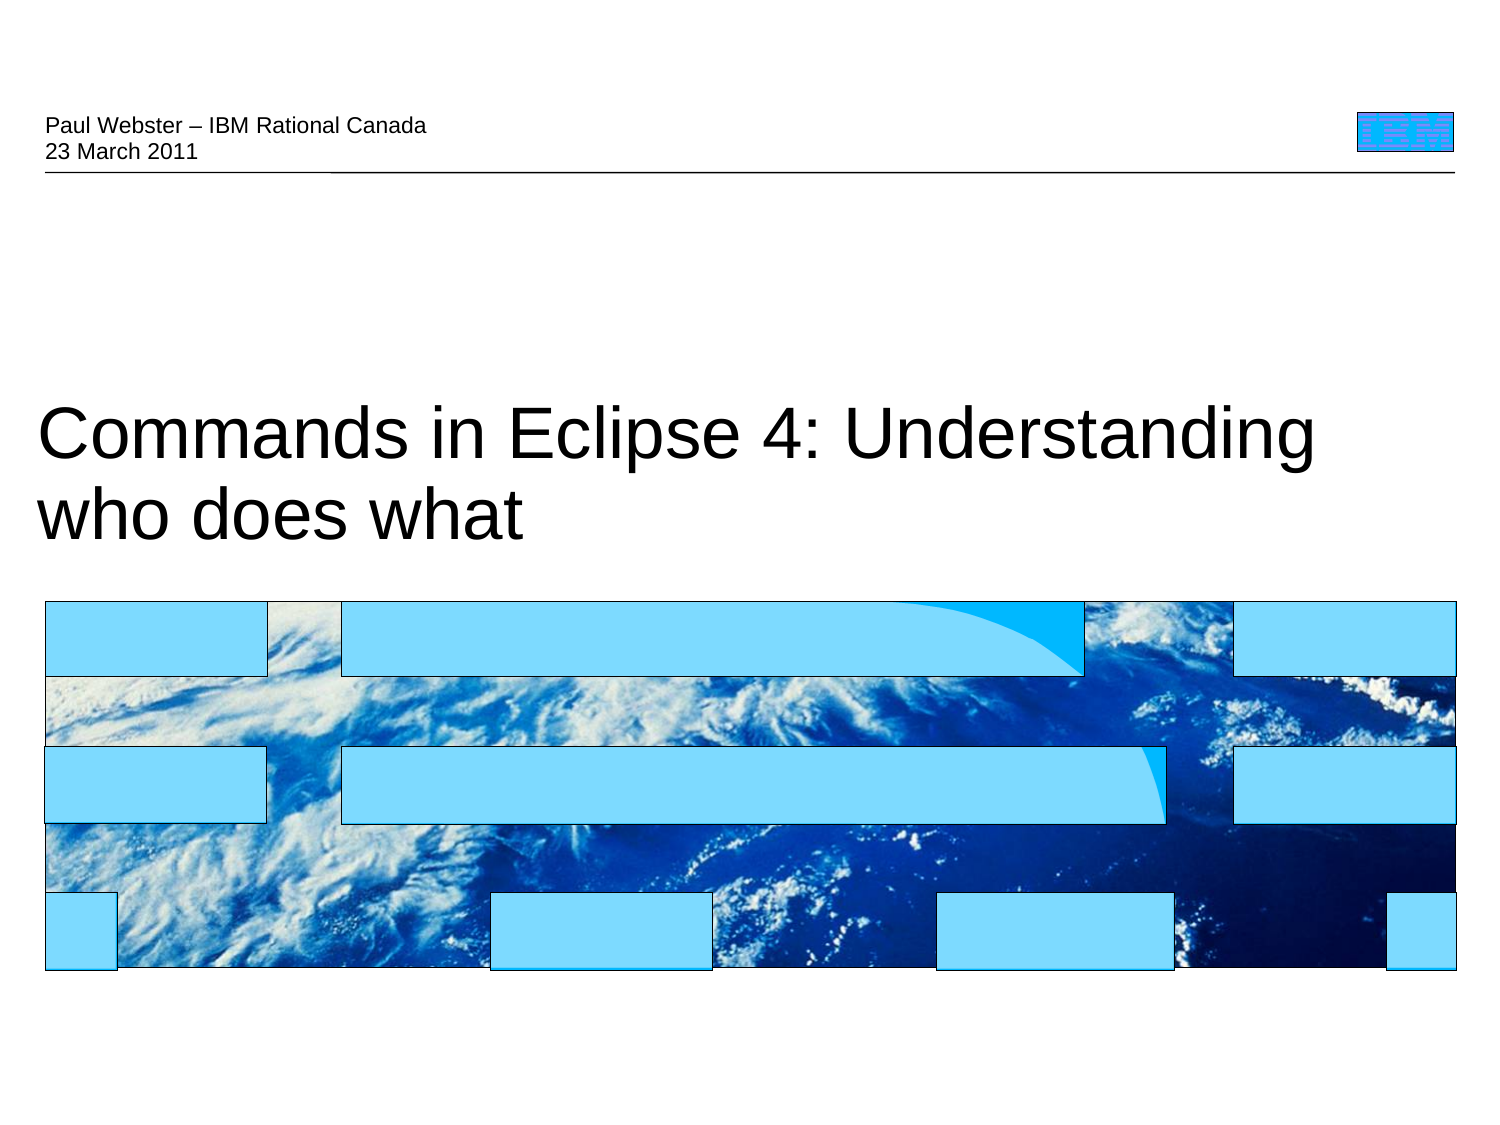

Paul Webster – IBM Rational Canada
23 March 2011
# Commands in Eclipse 4: Understanding who does what
1